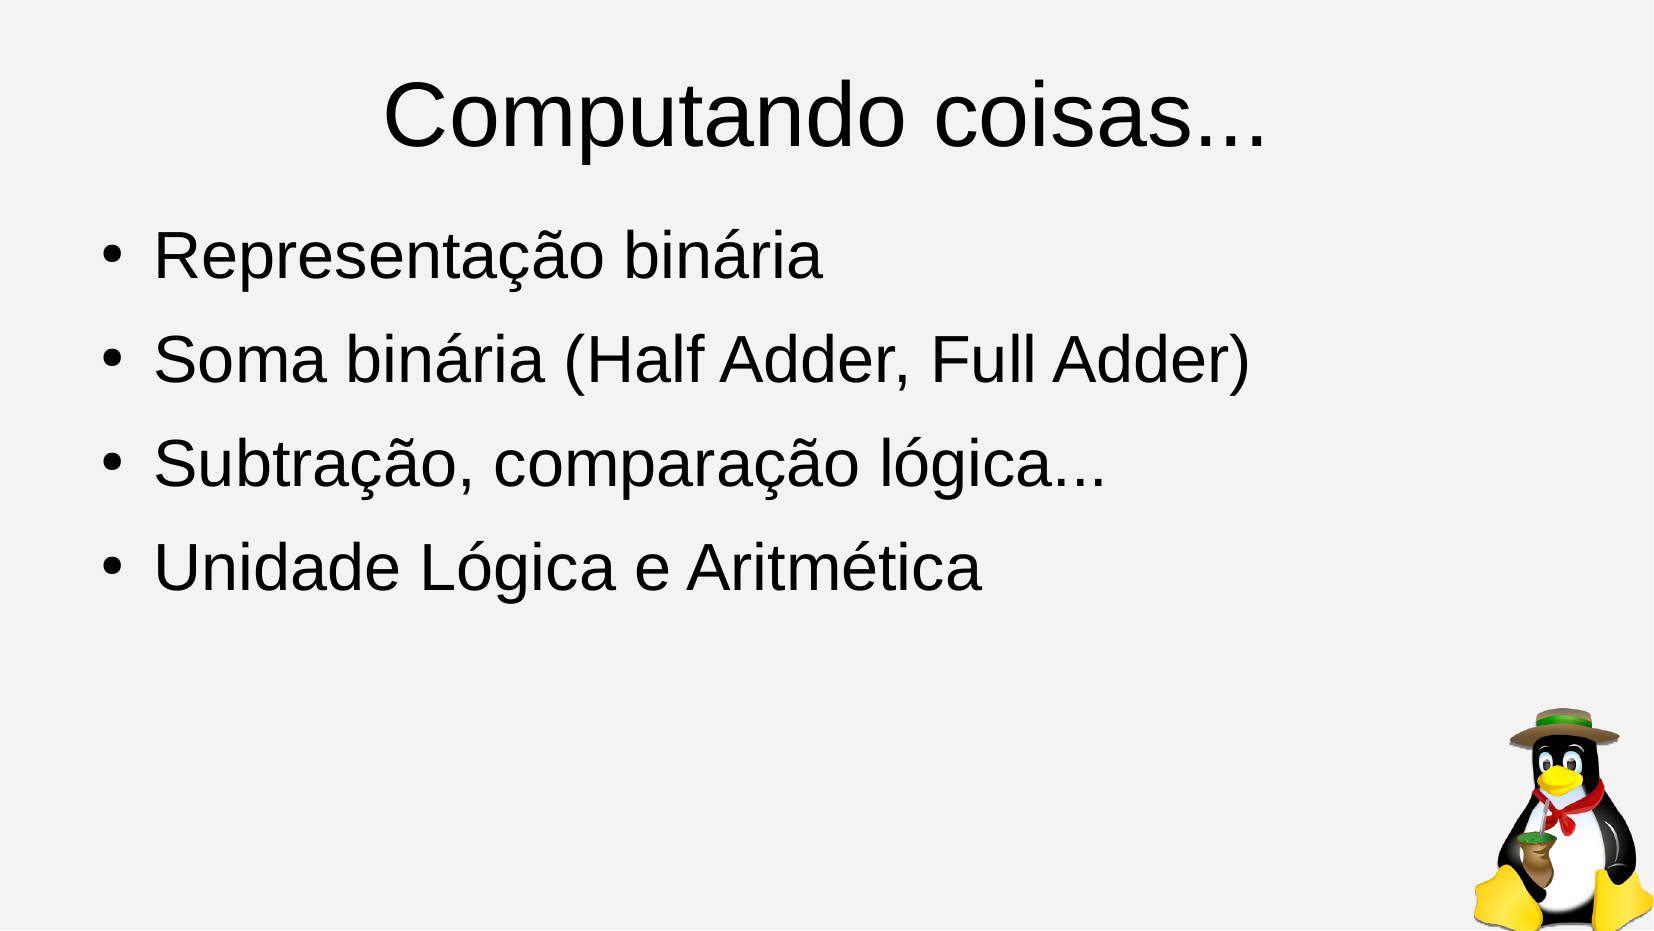

# Computando coisas...
Representação binária
Soma binária (Half Adder, Full Adder)
Subtração, comparação lógica...
Unidade Lógica e Aritmética